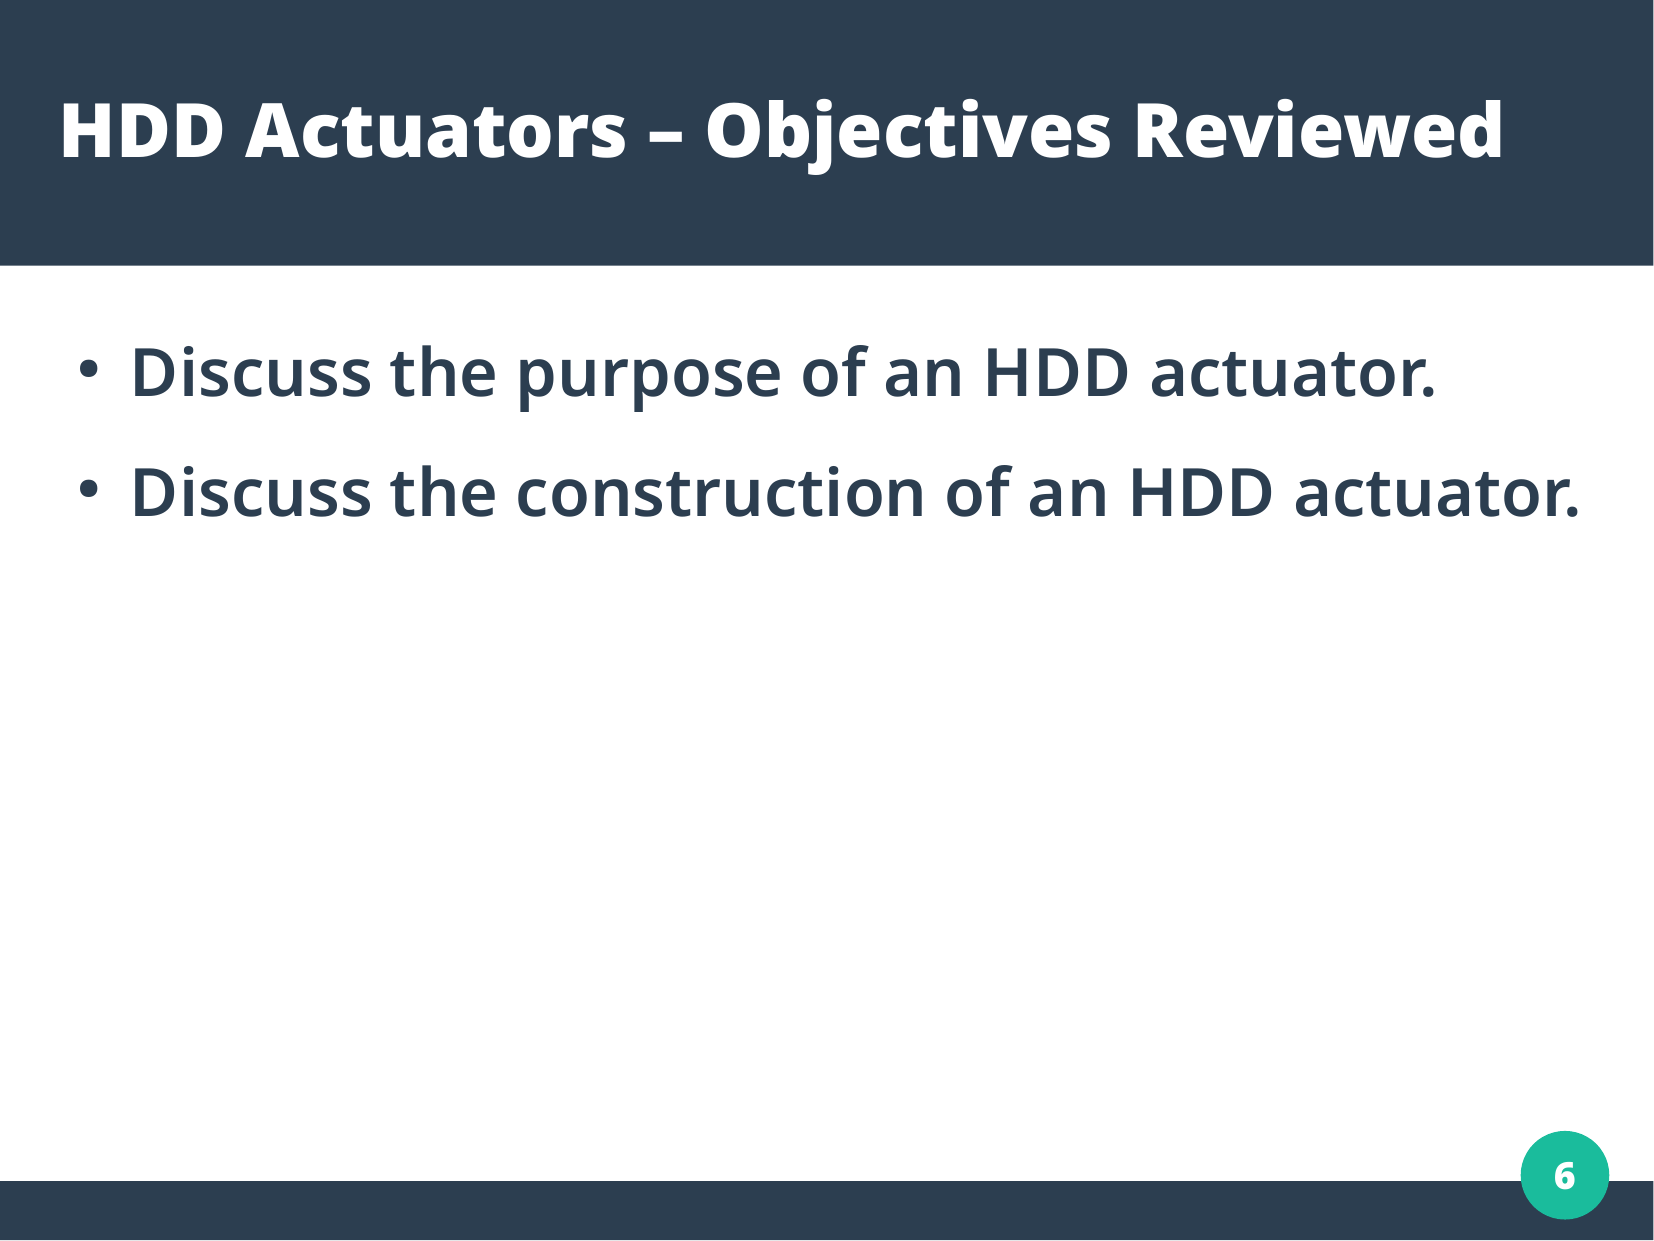

# HDD Actuators – Objectives Reviewed
Discuss the purpose of an HDD actuator.
Discuss the construction of an HDD actuator.
6